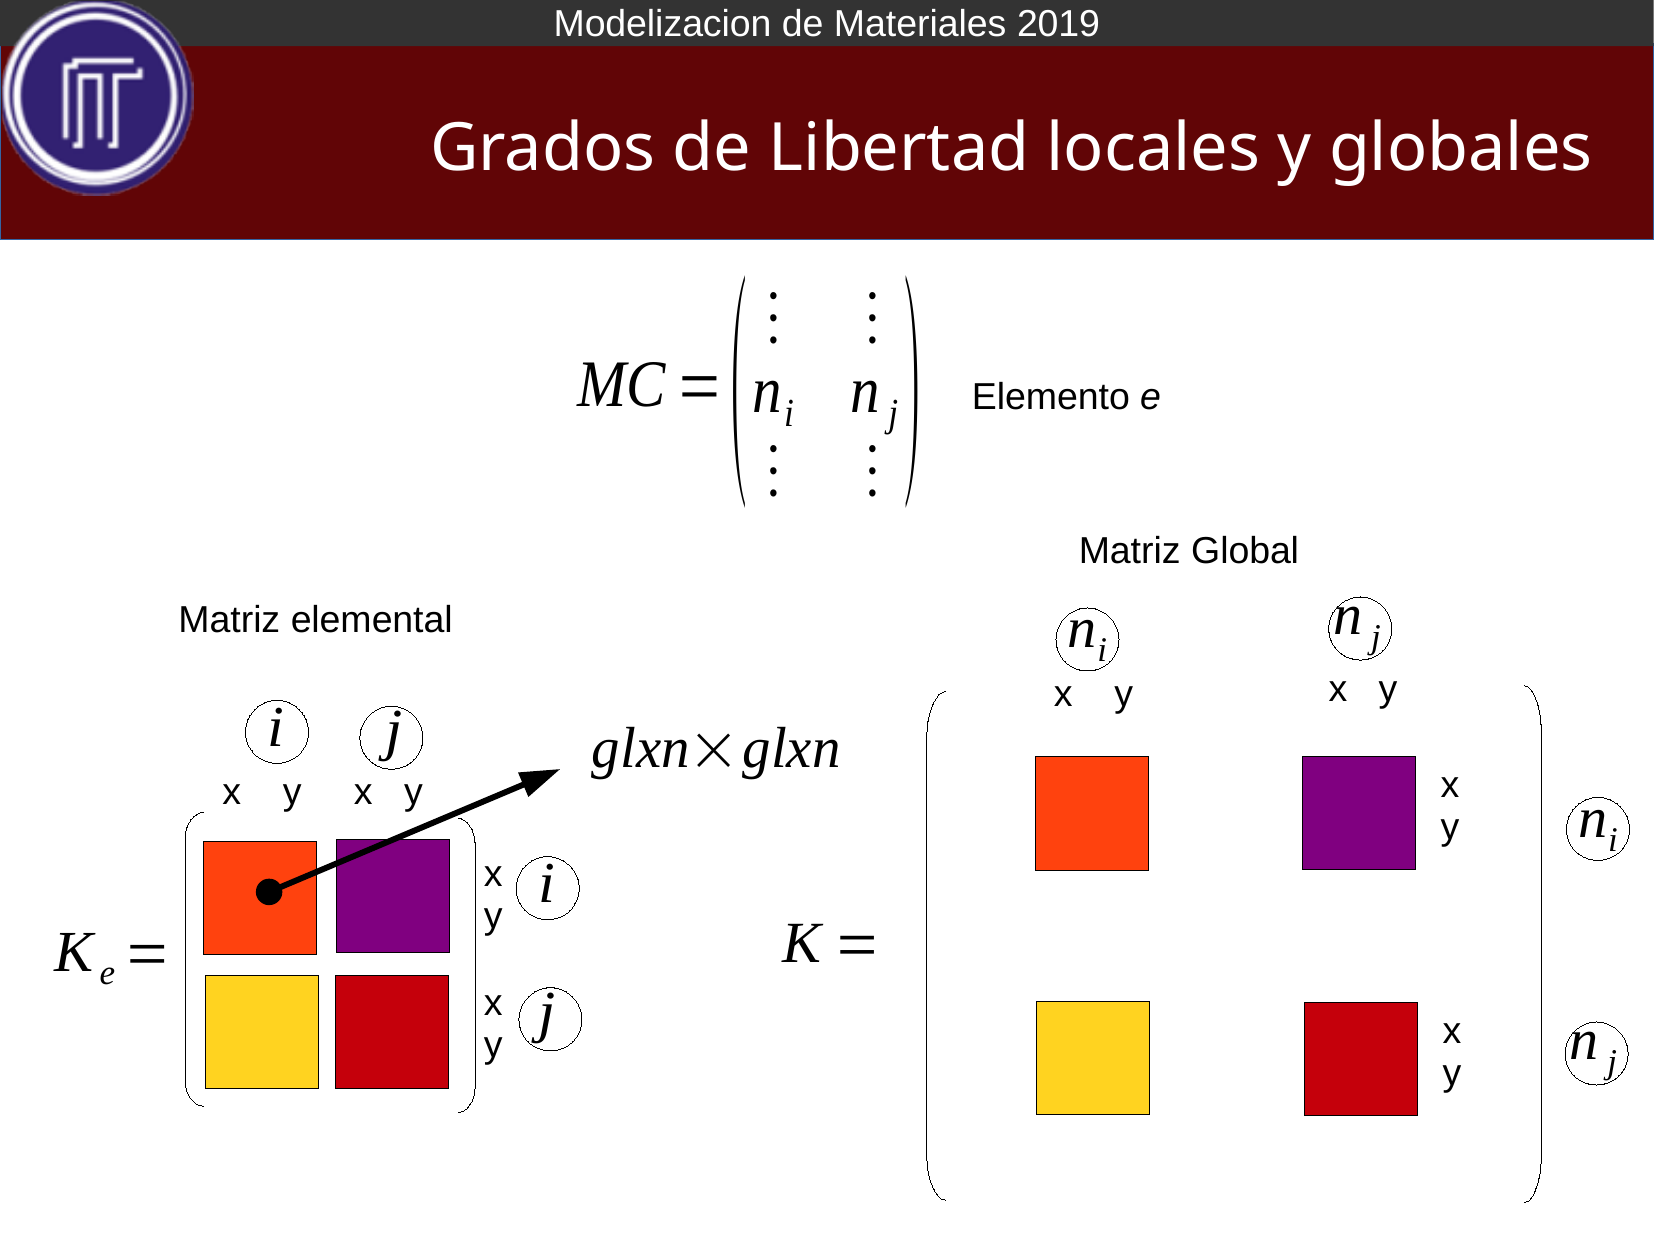

# Grados de Libertad locales y globales
Elemento e
Matriz Global
Matriz elemental
 x y
 x y
 x
 y
 x y
 x y
 x
 y
 x
 y
 x
 y